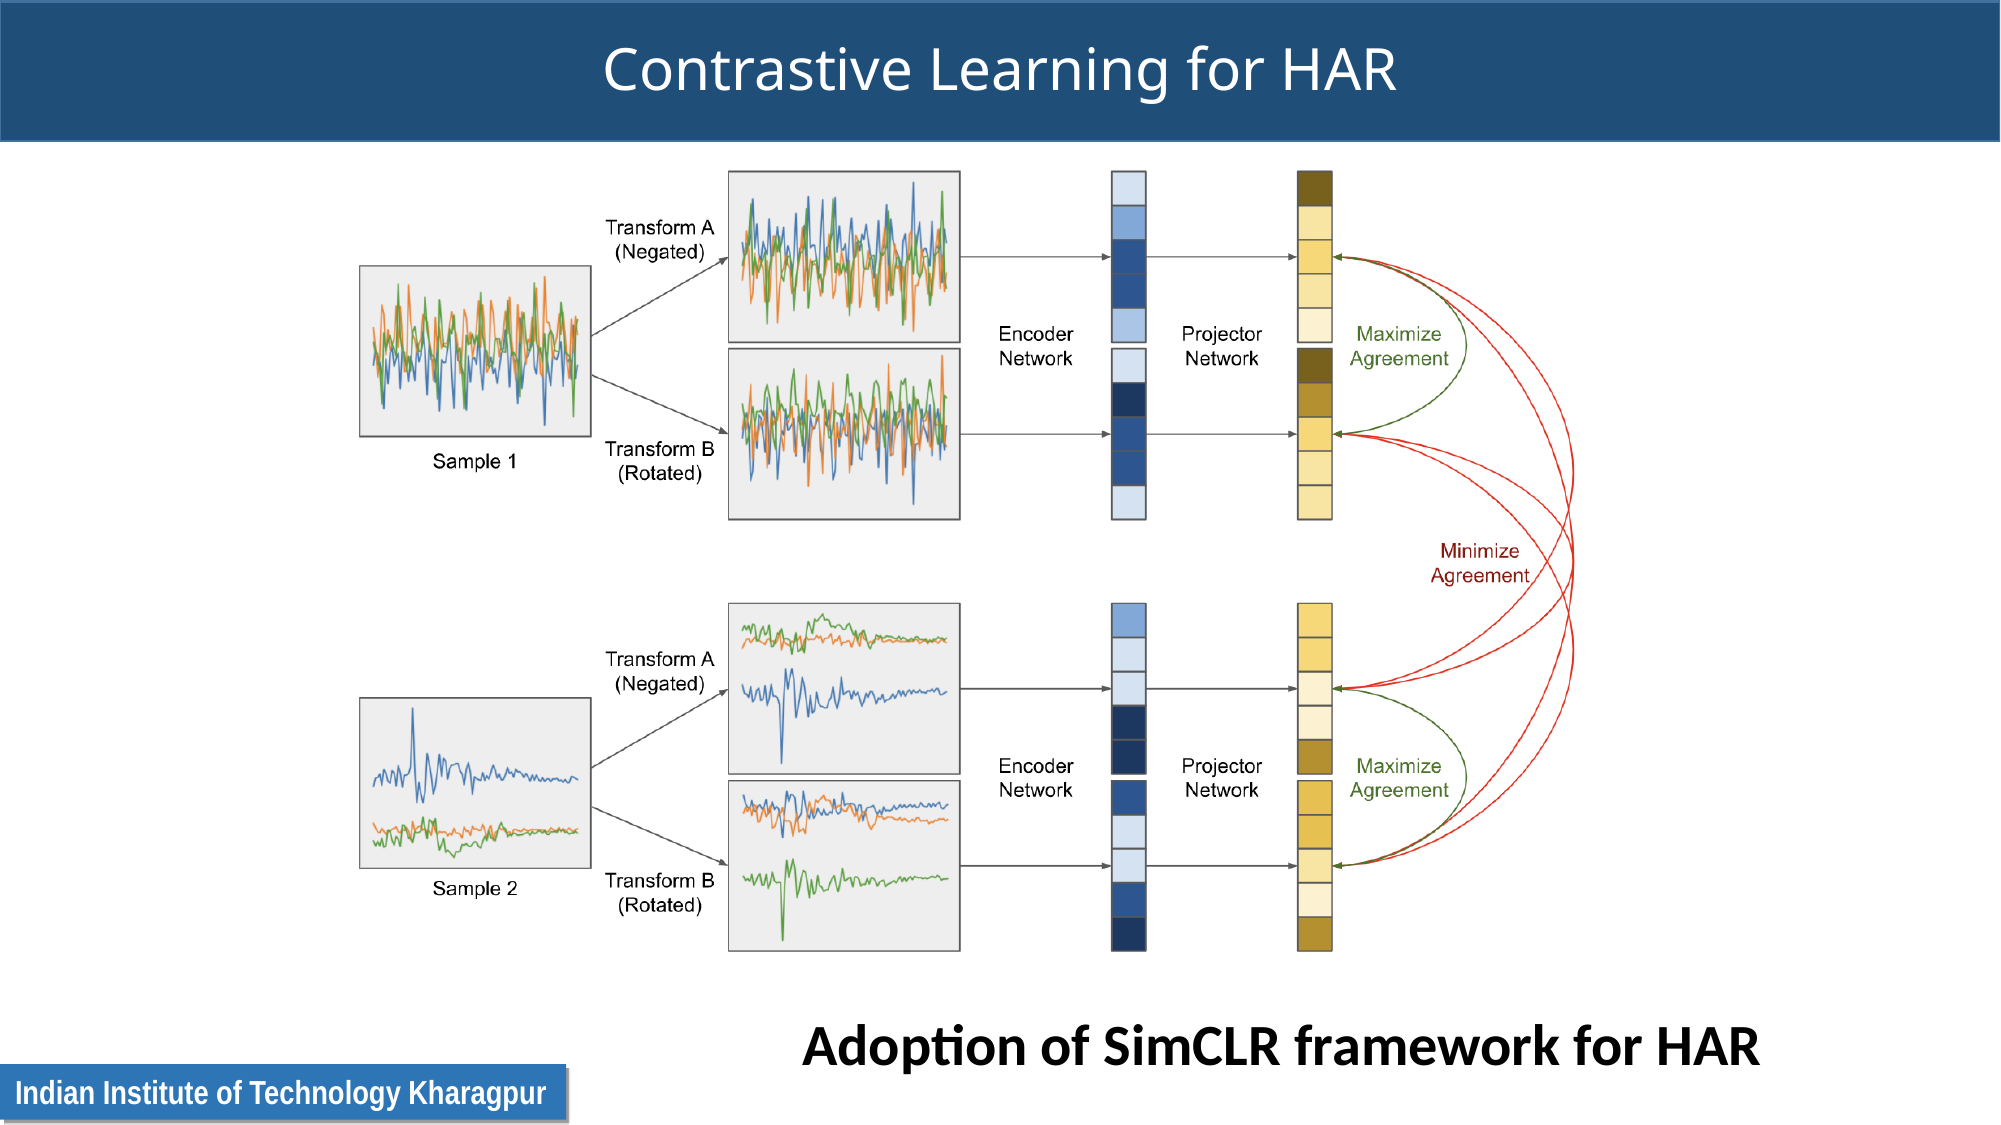

# Contrastive Learning for HAR
Adoption of SimCLR framework for HAR